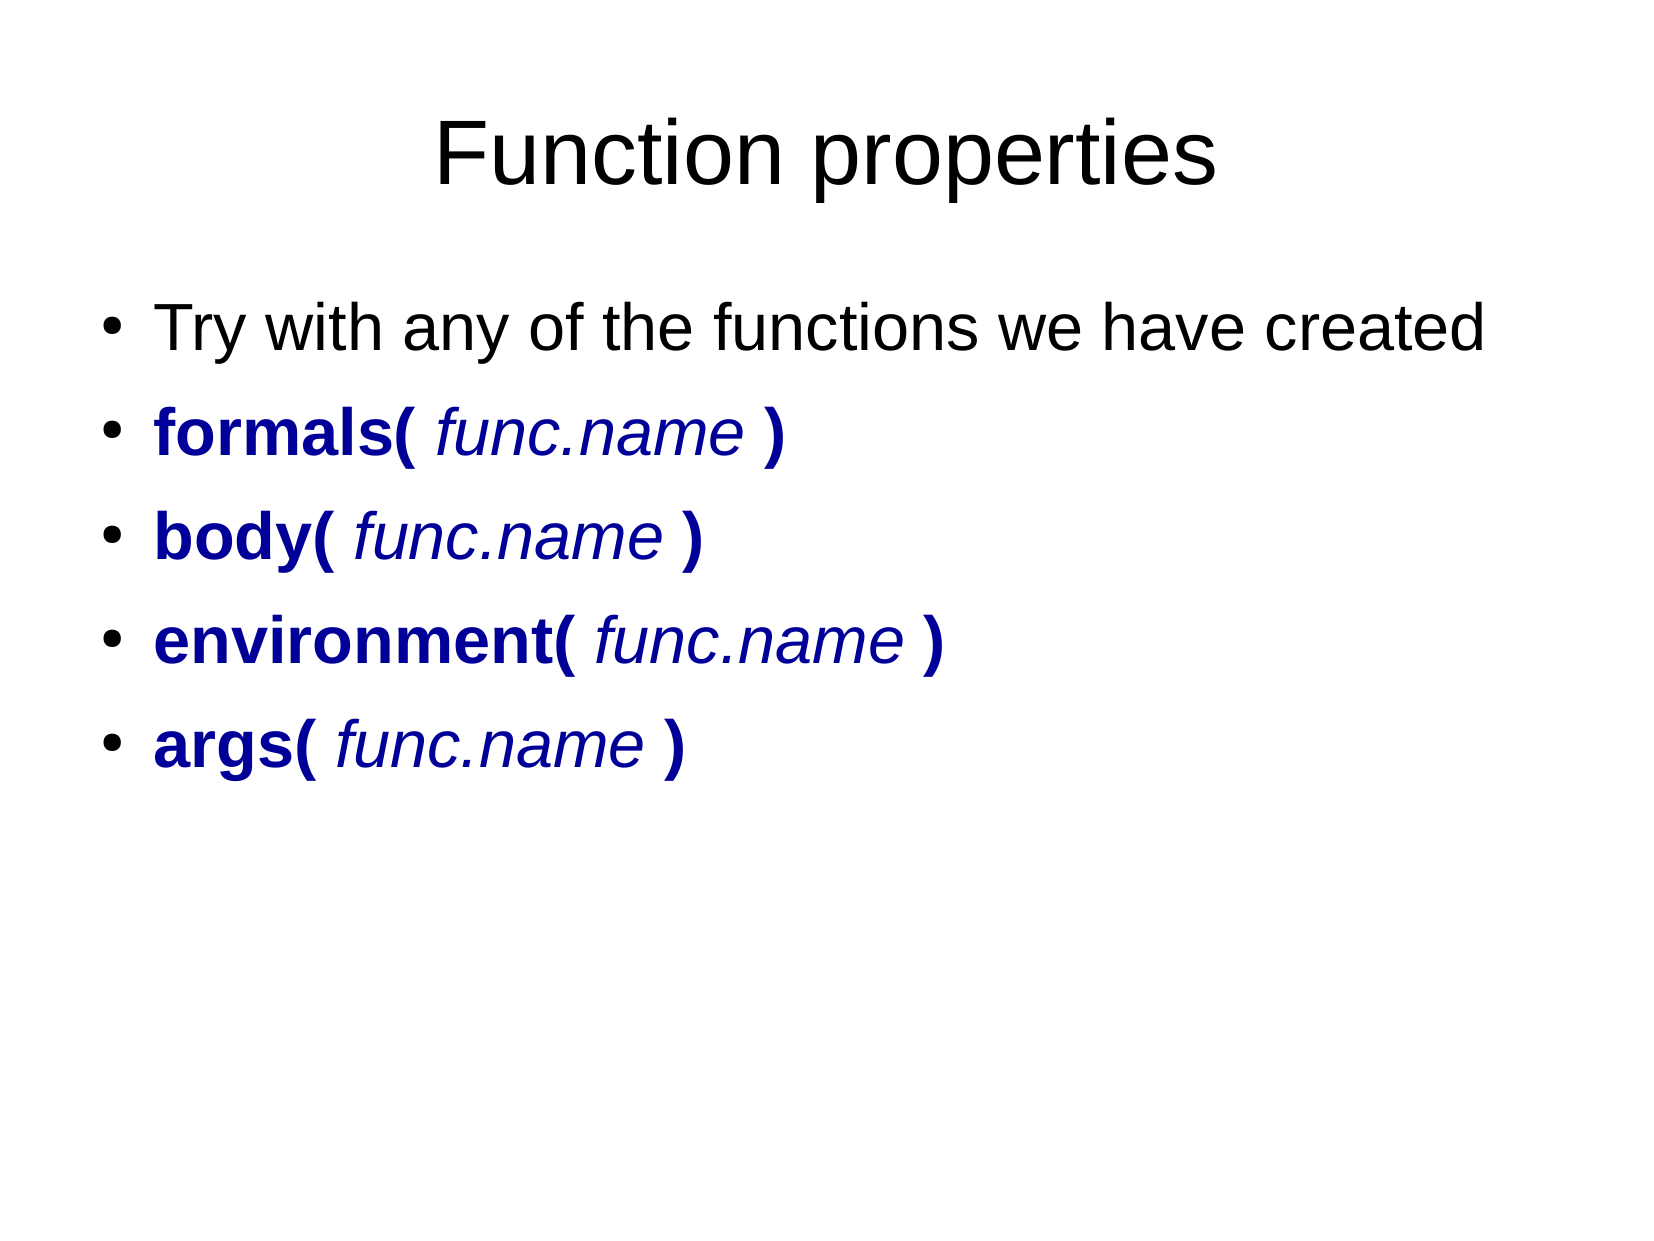

# Function properties
Try with any of the functions we have created
formals( func.name )
body( func.name )
environment( func.name )
args( func.name )